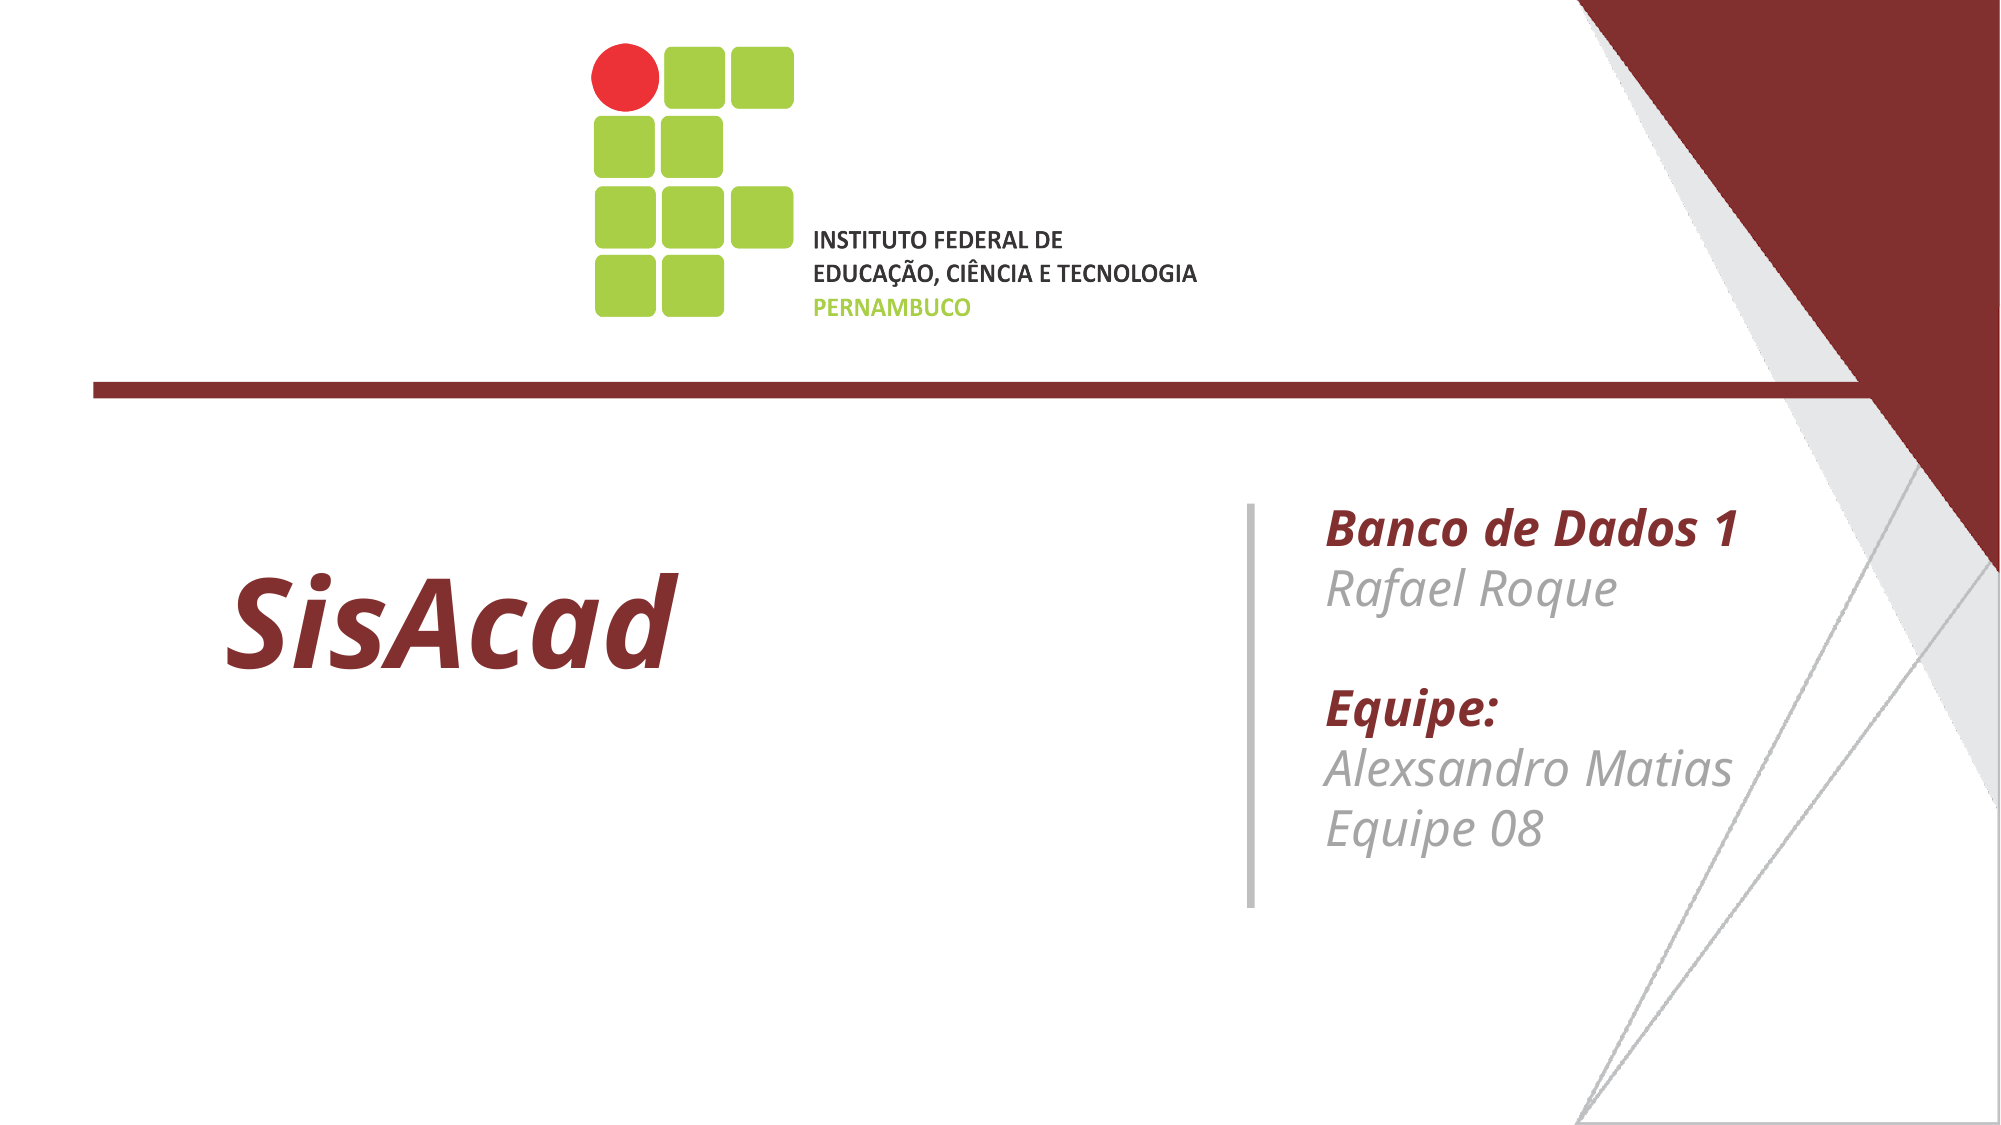

Banco de Dados 1
Rafael Roque
Equipe:
Alexsandro Matias
Equipe 08
SisAcad